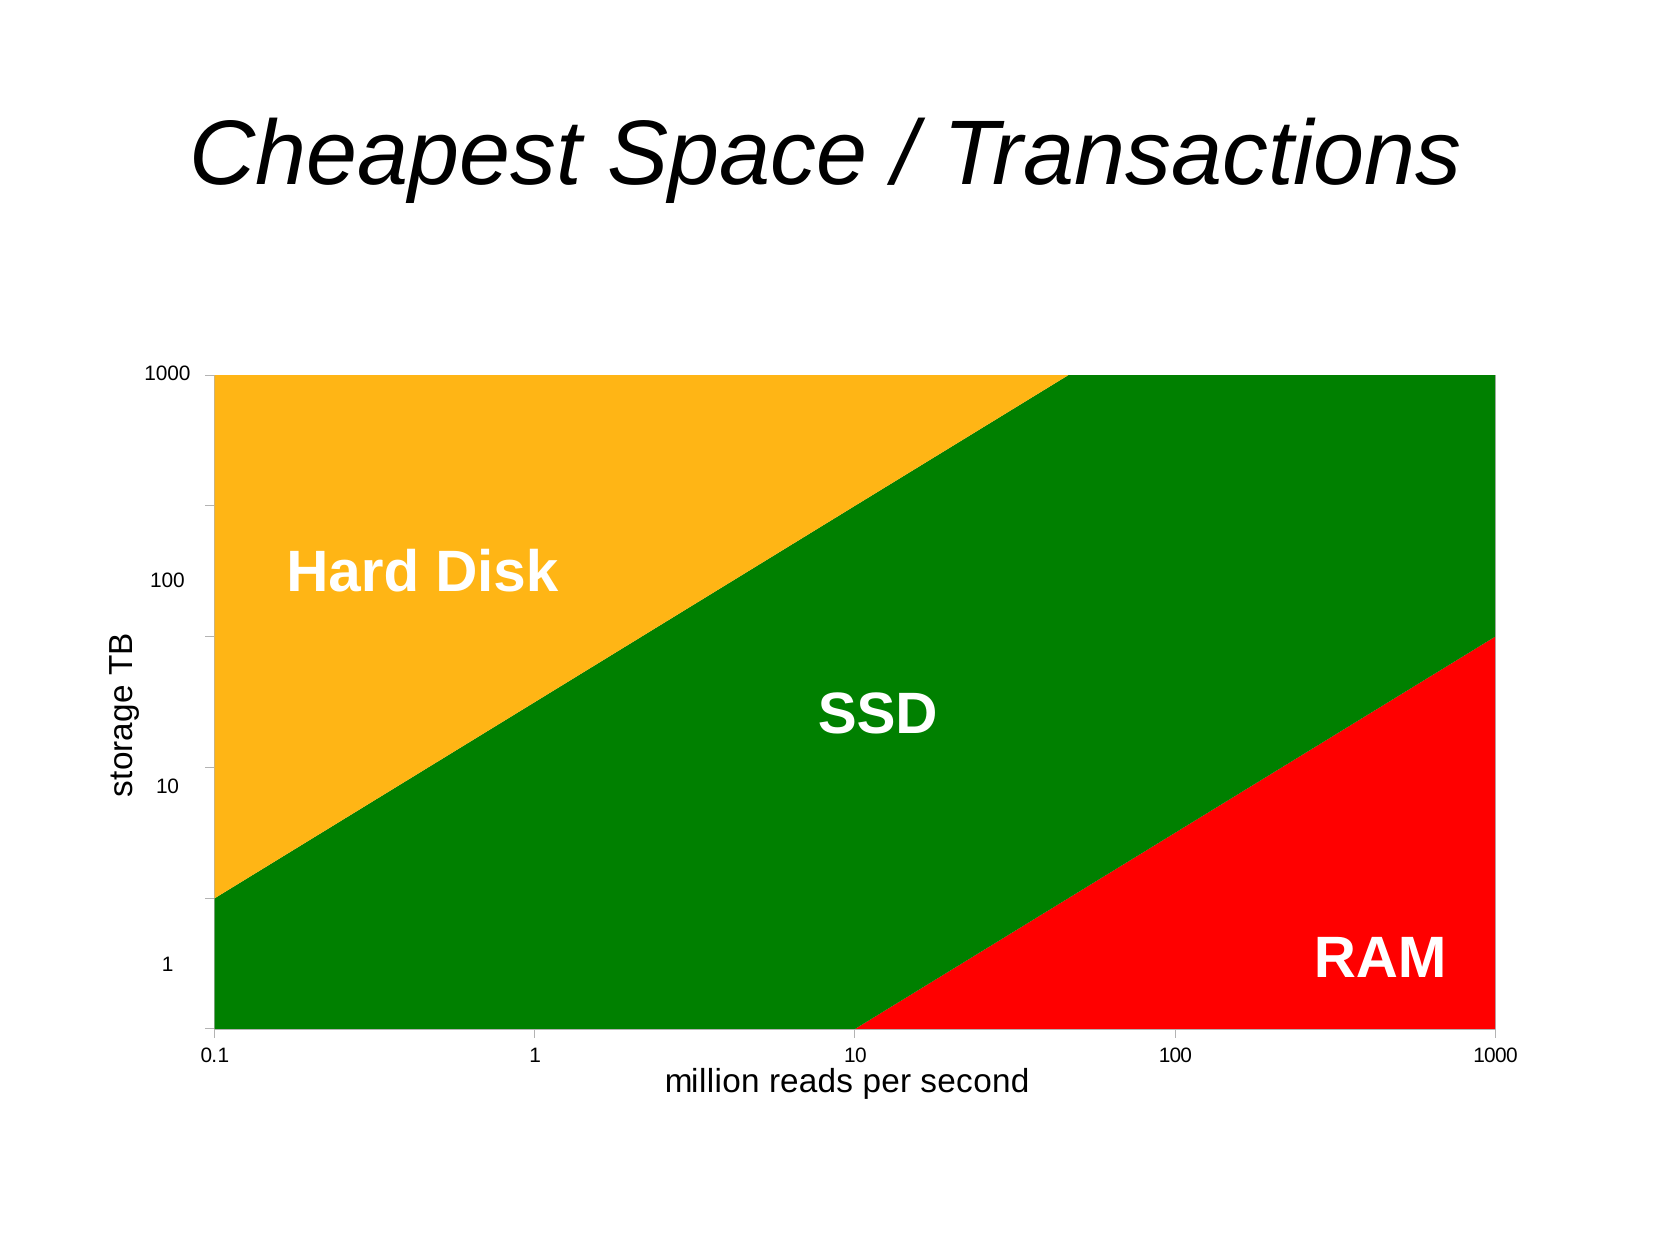

# Cheapest Space / Transactions
### Chart
| Category | RAM | SSD | HD |
|---|---|---|---|
| 0.1 | 0.0 | 10.0 | 40.0 |
| 1 | 0.0 | 25.0 | 25.0 |
| 10 | 0.0 | 40.0 | 15.0 |
| 100 | 15.0 | 40.0 | 0.0 |
| 1000 | 30.0 | 35.0 | 0.0 | 1000
 Hard Disk
 100
SSD
 10
RAM
 1